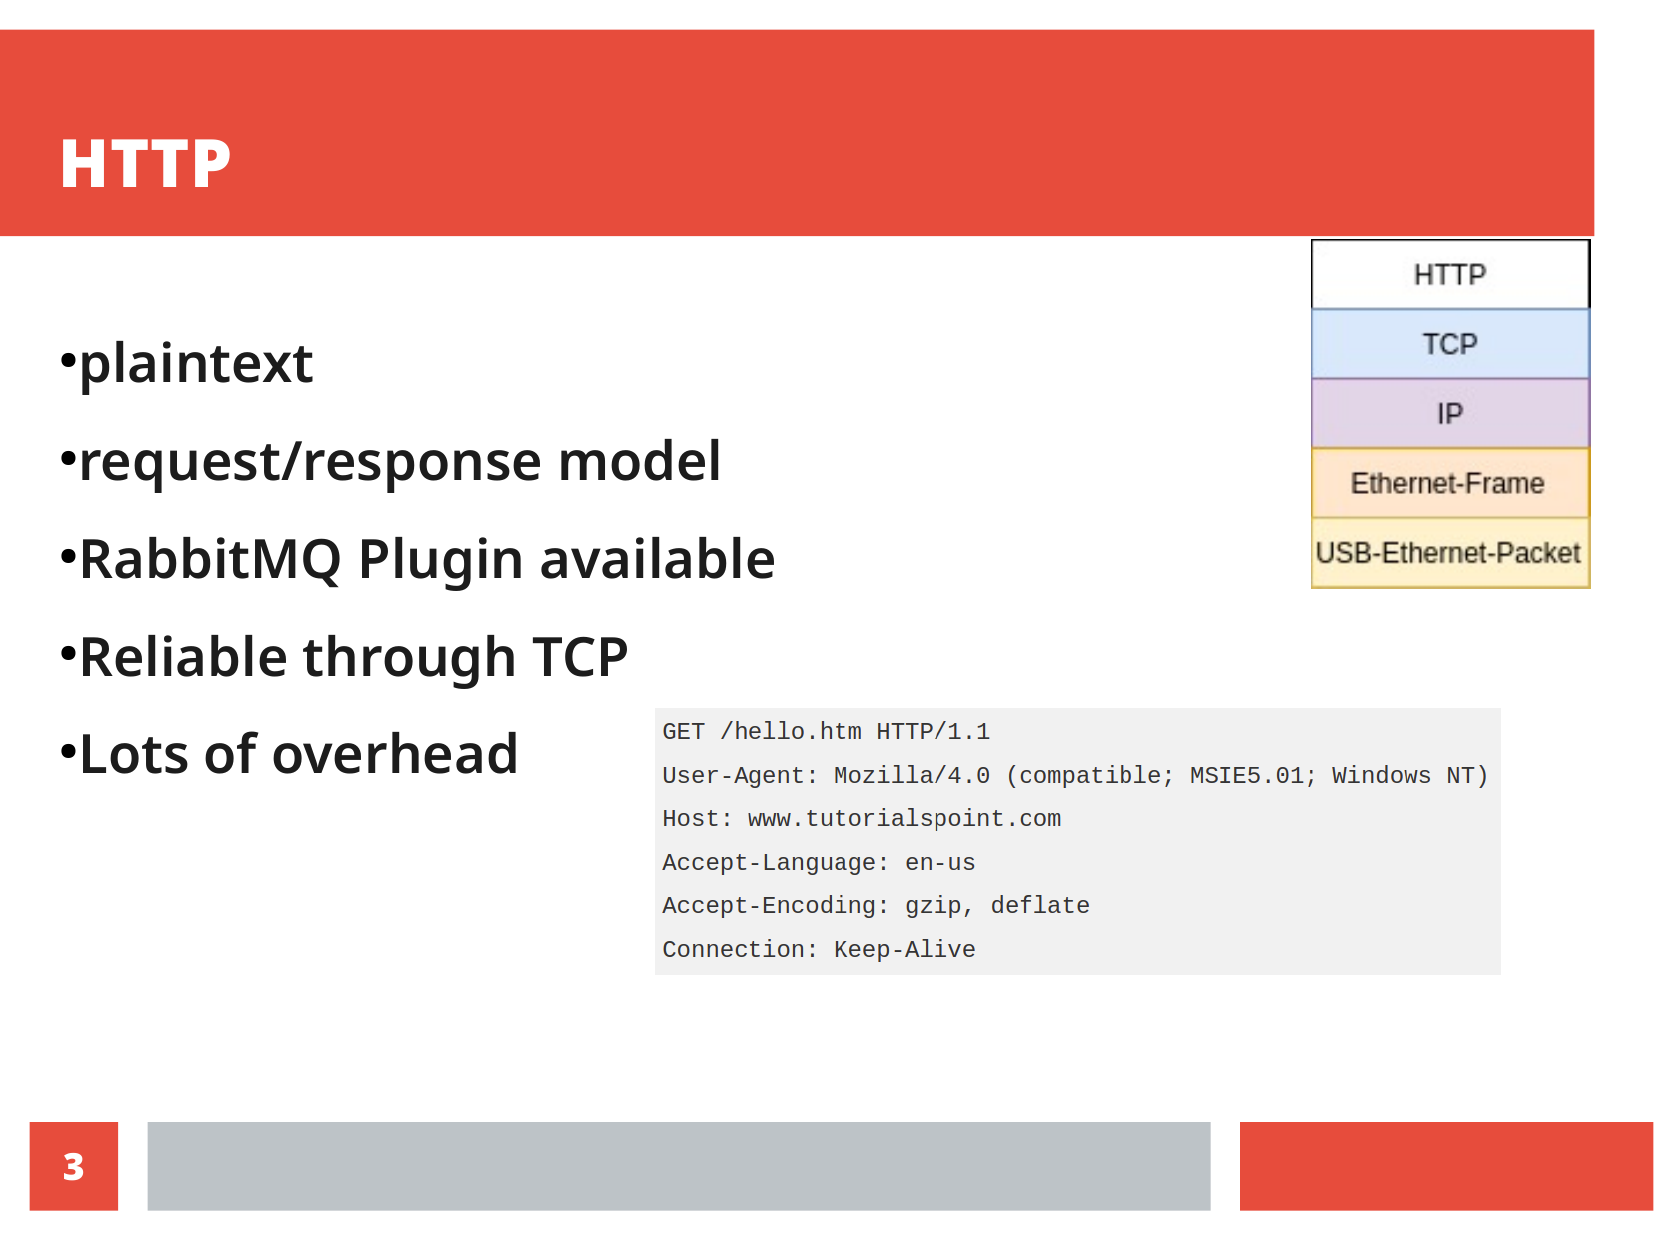

# HTTP
plaintext
request/response model
RabbitMQ Plugin available
Reliable through TCP
Lots of overhead
3